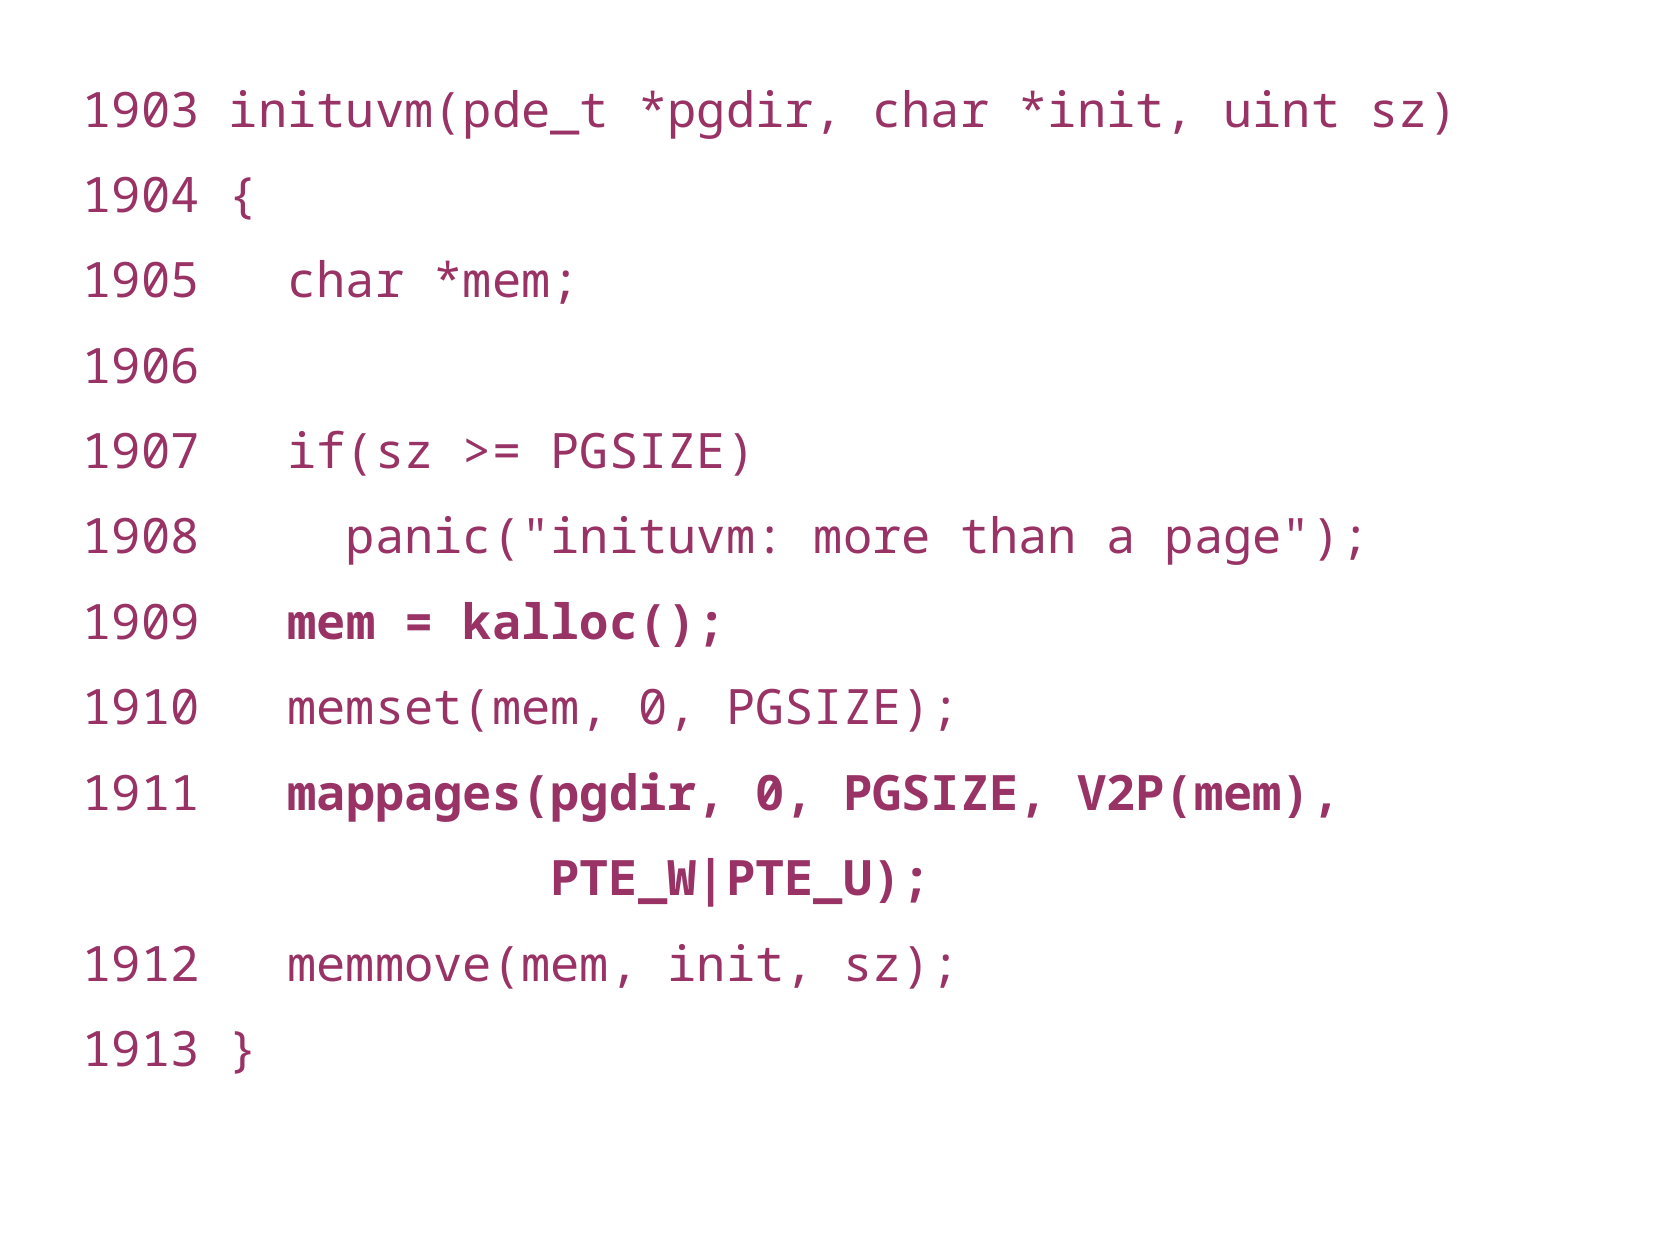

# 1903 inituvm(pde_t *pgdir, char *init, uint sz)
1904 {
1905 char *mem;
1906
1907 if(sz >= PGSIZE)
1908 panic("inituvm: more than a page");
1909 mem = kalloc();
1910 memset(mem, 0, PGSIZE);
1911 mappages(pgdir, 0, PGSIZE, V2P(mem),
 PTE_W|PTE_U);
1912 memmove(mem, init, sz);
1913 }